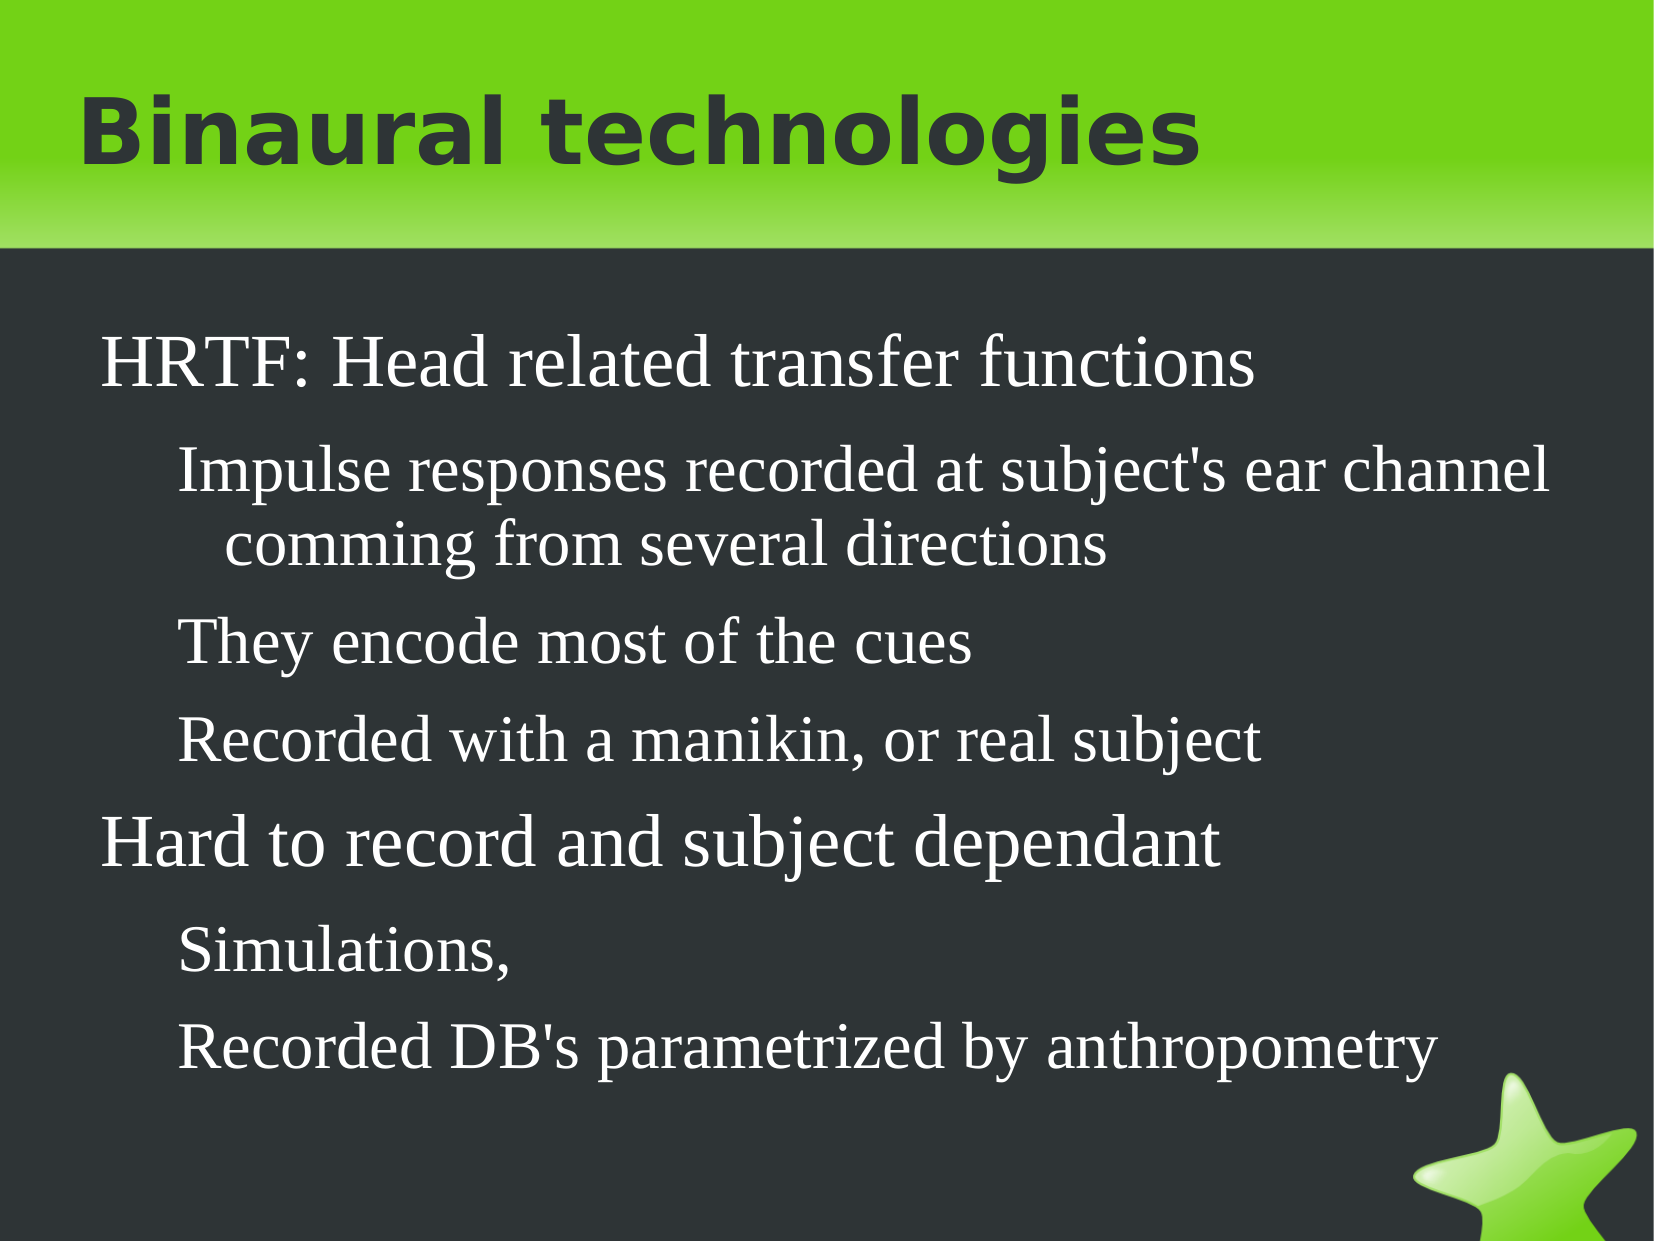

# Binaural technologies
HRTF: Head related transfer functions
Impulse responses recorded at subject's ear channel comming from several directions
They encode most of the cues
Recorded with a manikin, or real subject
Hard to record and subject dependant
Simulations,
Recorded DB's parametrized by anthropometry